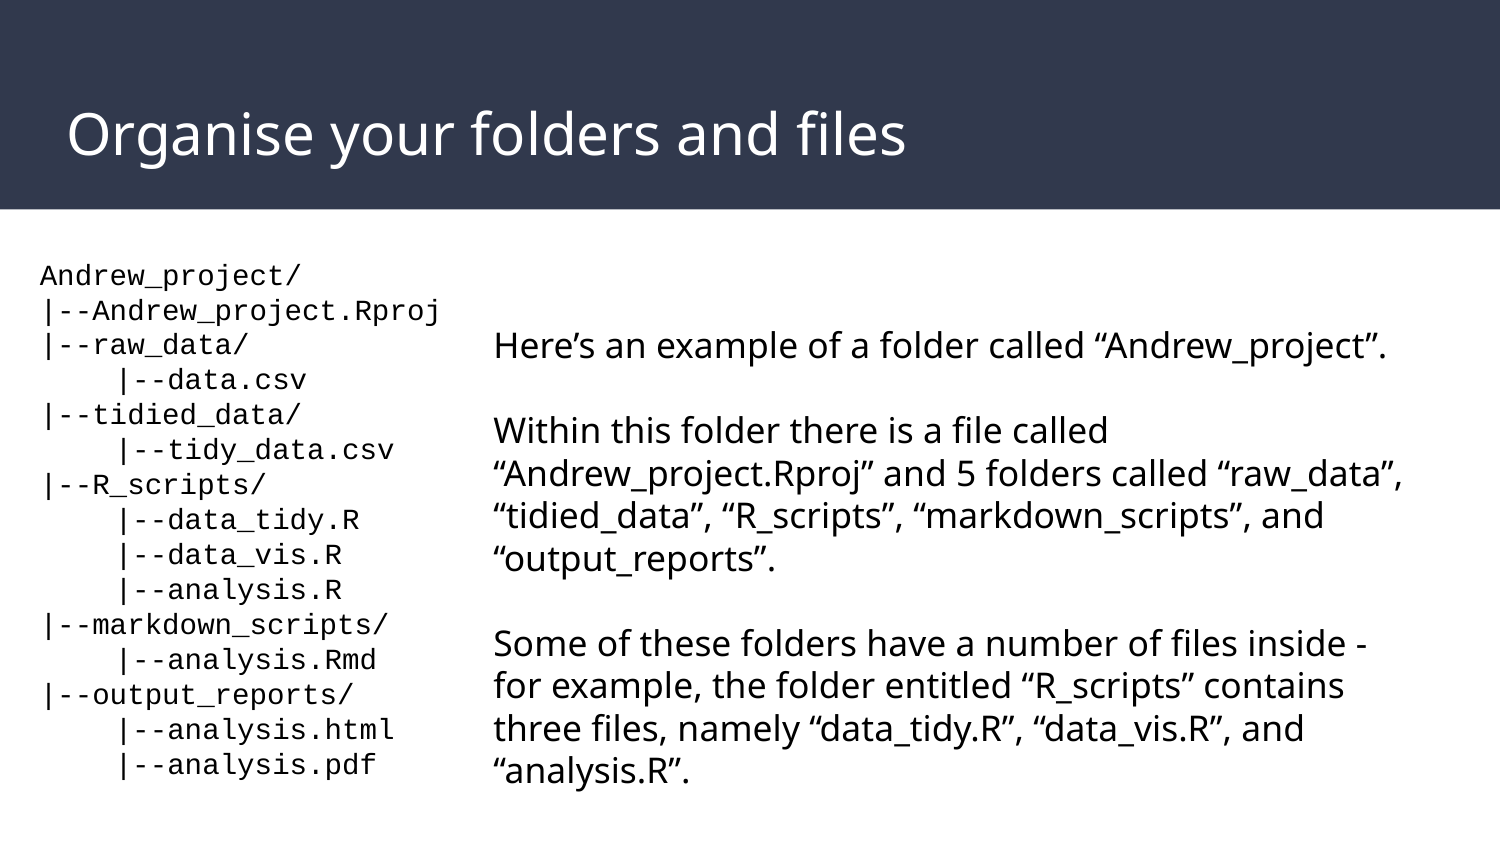

# Organise your folders and files
Andrew_project/
|--Andrew_project.Rproj
|--raw_data/
 	|--data.csv
|--tidied_data/
 	|--tidy_data.csv
|--R_scripts/
 	|--data_tidy.R
 	|--data_vis.R
 	|--analysis.R
|--markdown_scripts/
 	|--analysis.Rmd
|--output_reports/
 	|--analysis.html
 	|--analysis.pdf
Here’s an example of a folder called “Andrew_project”.
Within this folder there is a file called “Andrew_project.Rproj” and 5 folders called “raw_data”, “tidied_data”, “R_scripts”, “markdown_scripts”, and “output_reports”.
Some of these folders have a number of files inside - for example, the folder entitled “R_scripts” contains three files, namely “data_tidy.R”, “data_vis.R”, and “analysis.R”.